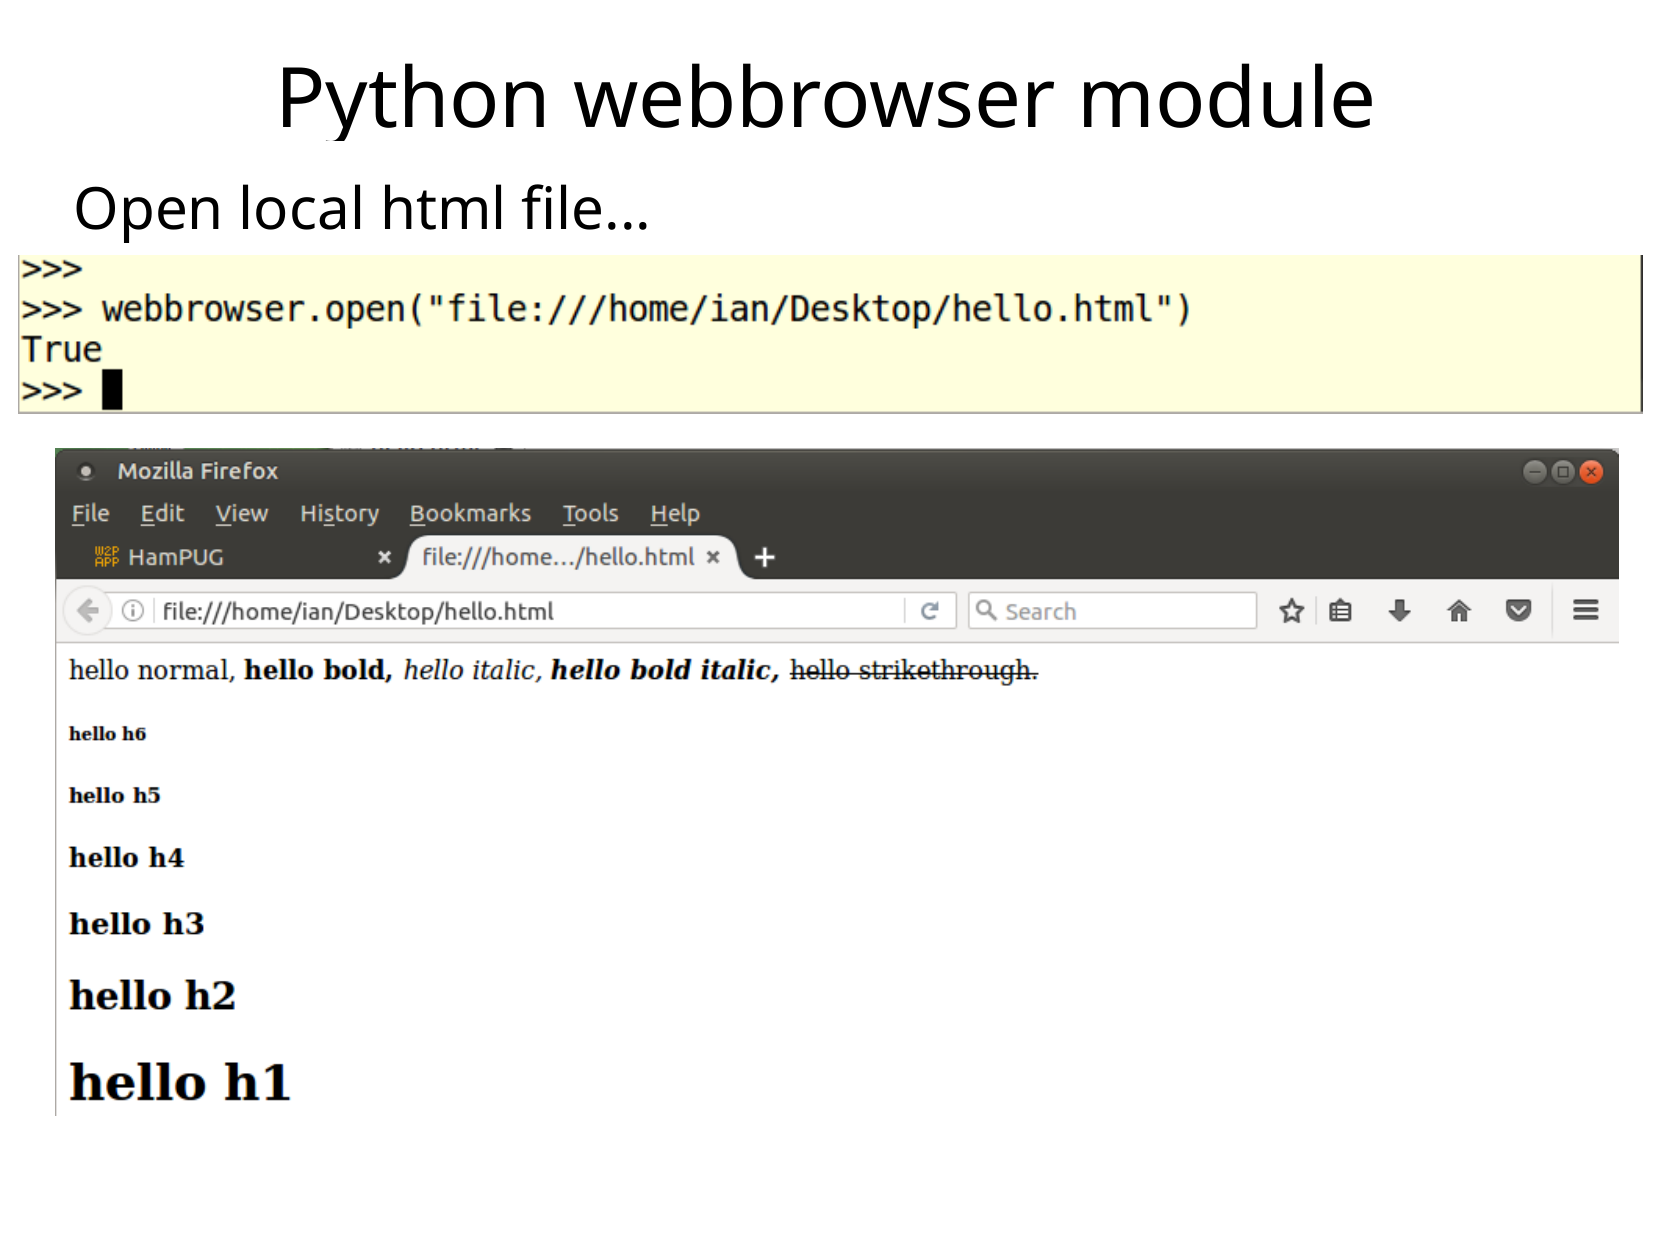

# Python webbrowser module
Open local html file...